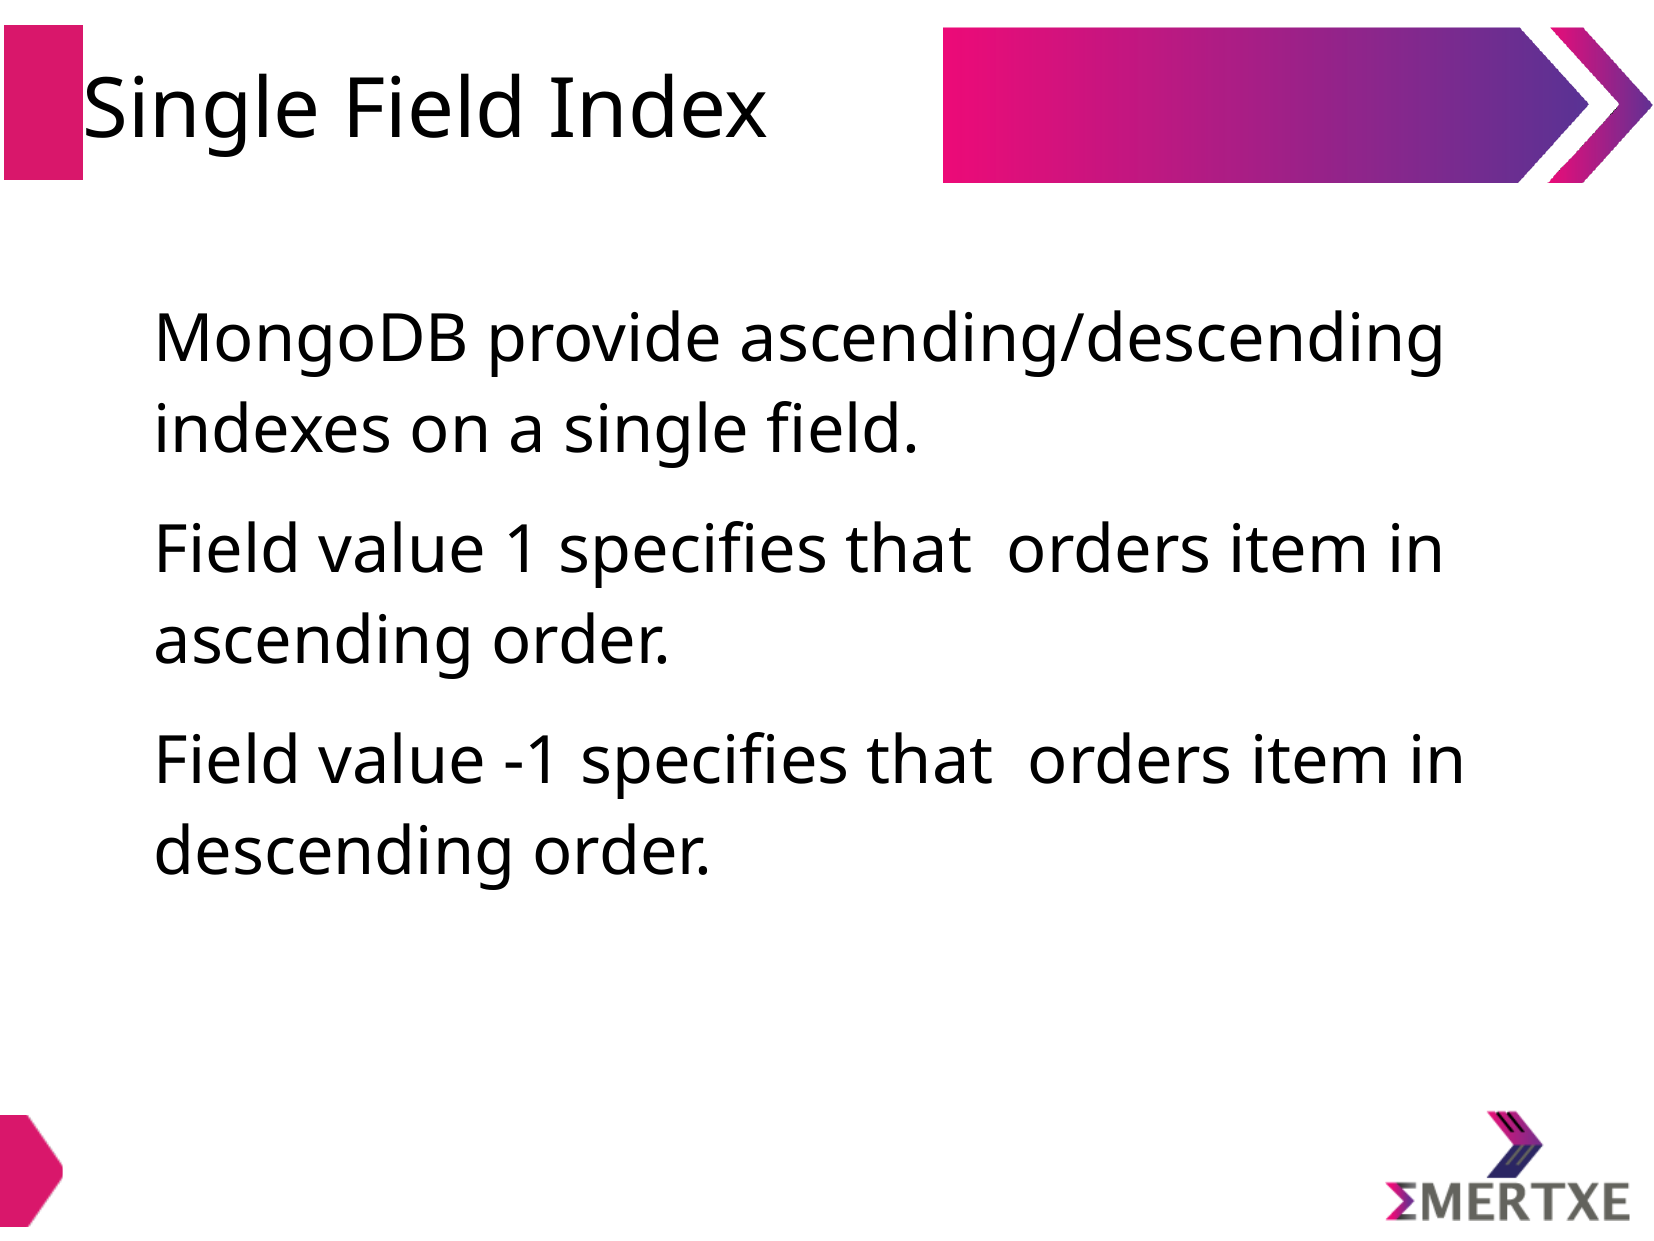

# Single Field Index
MongoDB provide ascending/descending indexes on a single field.
Field value 1 specifies that orders item in ascending order.
Field value -1 specifies that orders item in descending order.